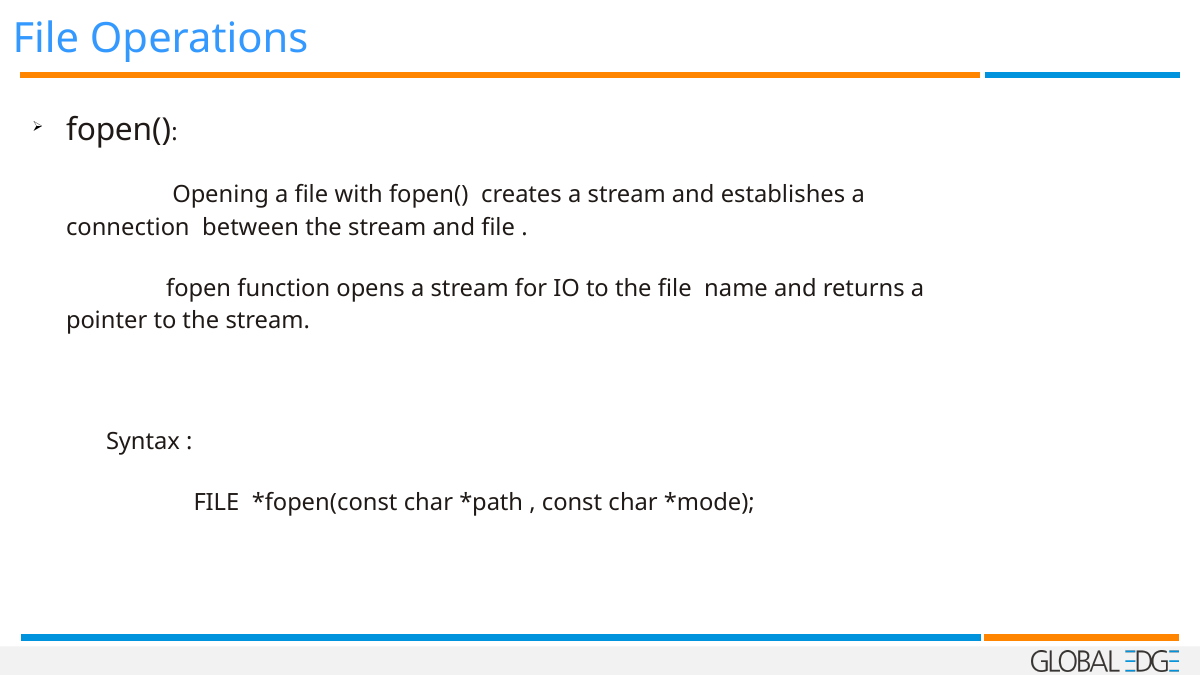

%gs:0x14,%edx
# File Operations
fopen():
 Opening a file with fopen() creates a stream and establishes a connection between the stream and file .
 fopen function opens a stream for IO to the file name and returns a pointer to the stream.
 Syntax :
 FILE *fopen(const char *path , const char *mode);